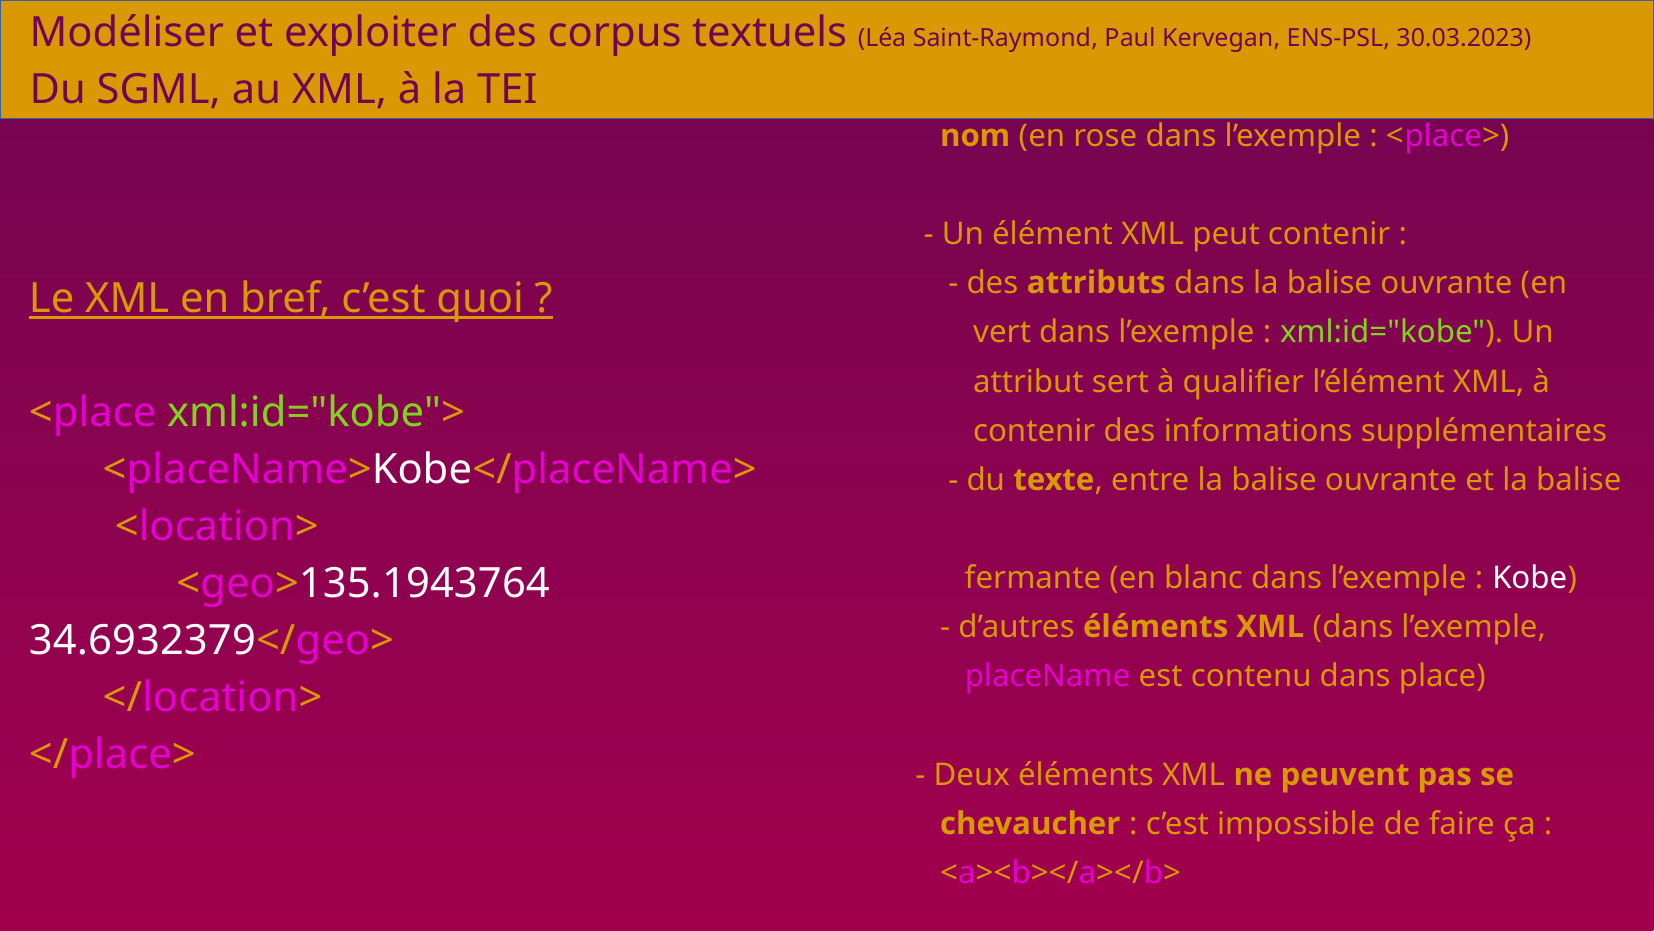

# Modéliser et exploiter des corpus textuels (Léa Saint-Raymond, Paul Kervegan, ENS-PSL, 30.03.2023) Du SGML, au XML, à la TEI
- Un élement XML est défini par son
 nom (en rose dans l’exemple : <place>)
 - Un élément XML peut contenir :
 - des attributs dans la balise ouvrante (en
 vert dans l’exemple : xml:id="kobe"). Un
 attribut sert à qualifier l’élément XML, à
 contenir des informations supplémentaires
 - du texte, entre la balise ouvrante et la balise
 fermante (en blanc dans l’exemple : Kobe)
 - d’autres éléments XML (dans l’exemple,
 placeName est contenu dans place)
- Deux éléments XML ne peuvent pas se
 chevaucher : c’est impossible de faire ça :
 <a><b></a></b>
=> à la base, c’est tout !
Le XML en bref, c’est quoi ?
<place xml:id="kobe">
	<placeName>Kobe</placeName>
 <location>
		<geo>135.1943764 34.6932379</geo>
	</location>
</place>